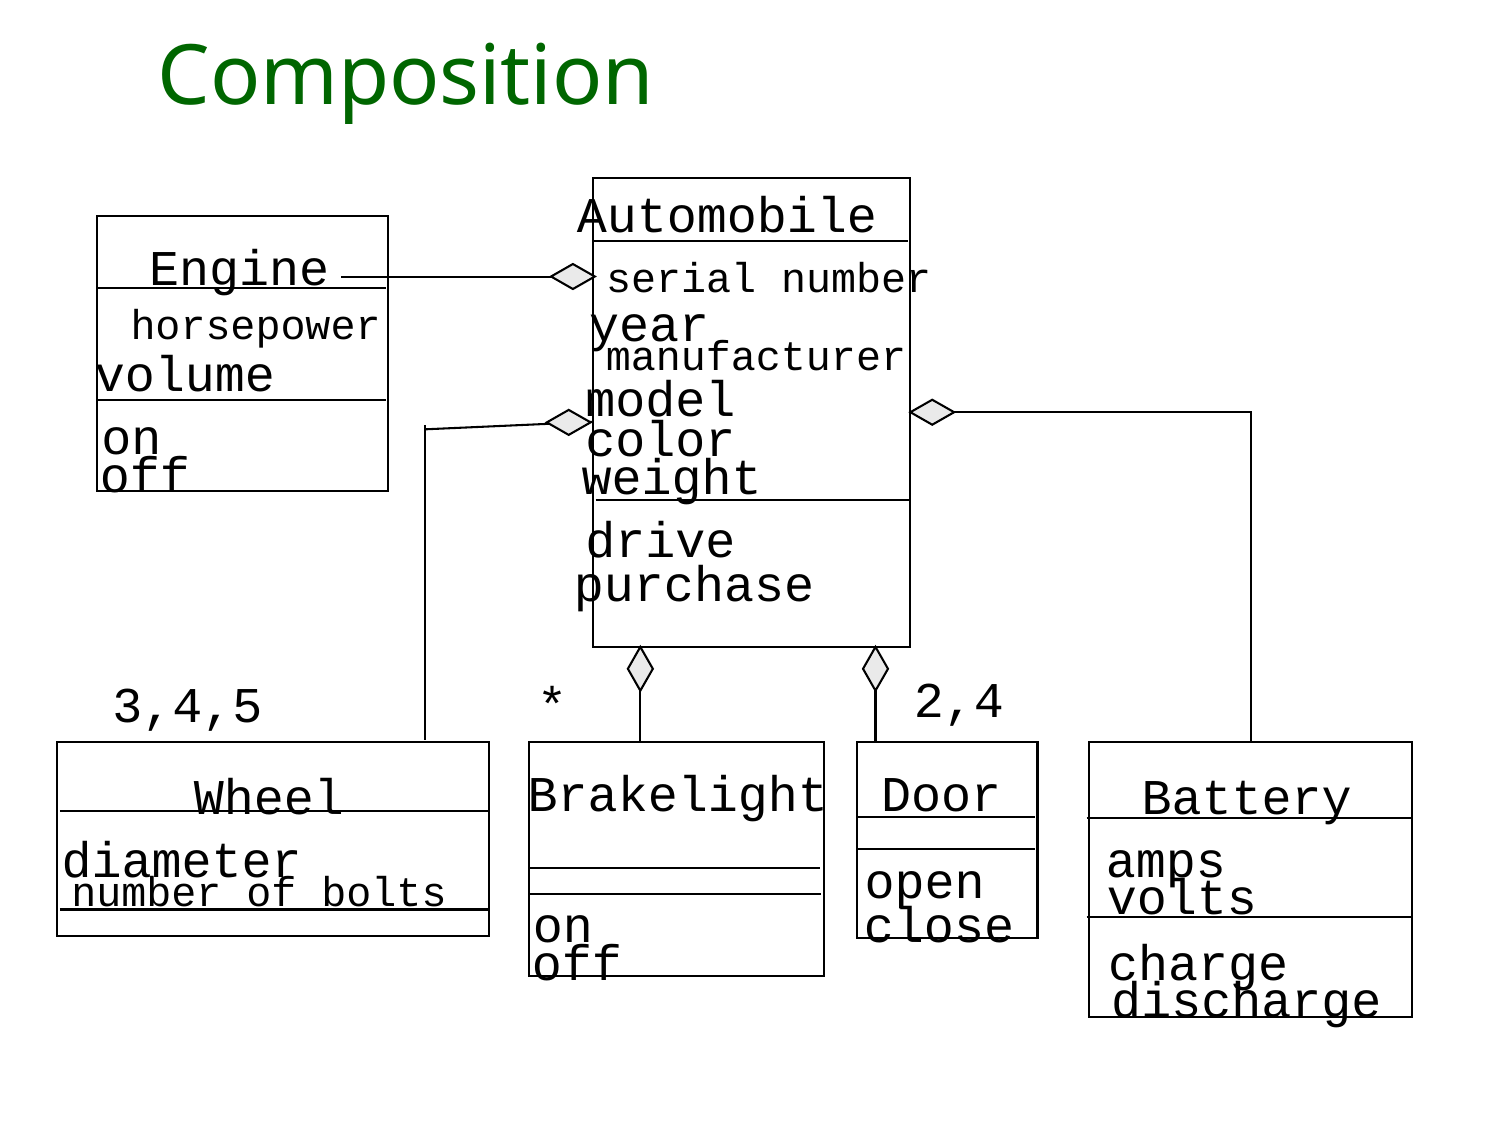

# Composition
Automobile
serial number
year
manufacturer
model
color
weight
drive
purchase
Engine
horsepower
volume
on
off
2,4
3,4,5
*
Wheel
diameter
number of bolts
Brakelight
on
off
Door
open
close
Battery
amps
volts
charge
discharge